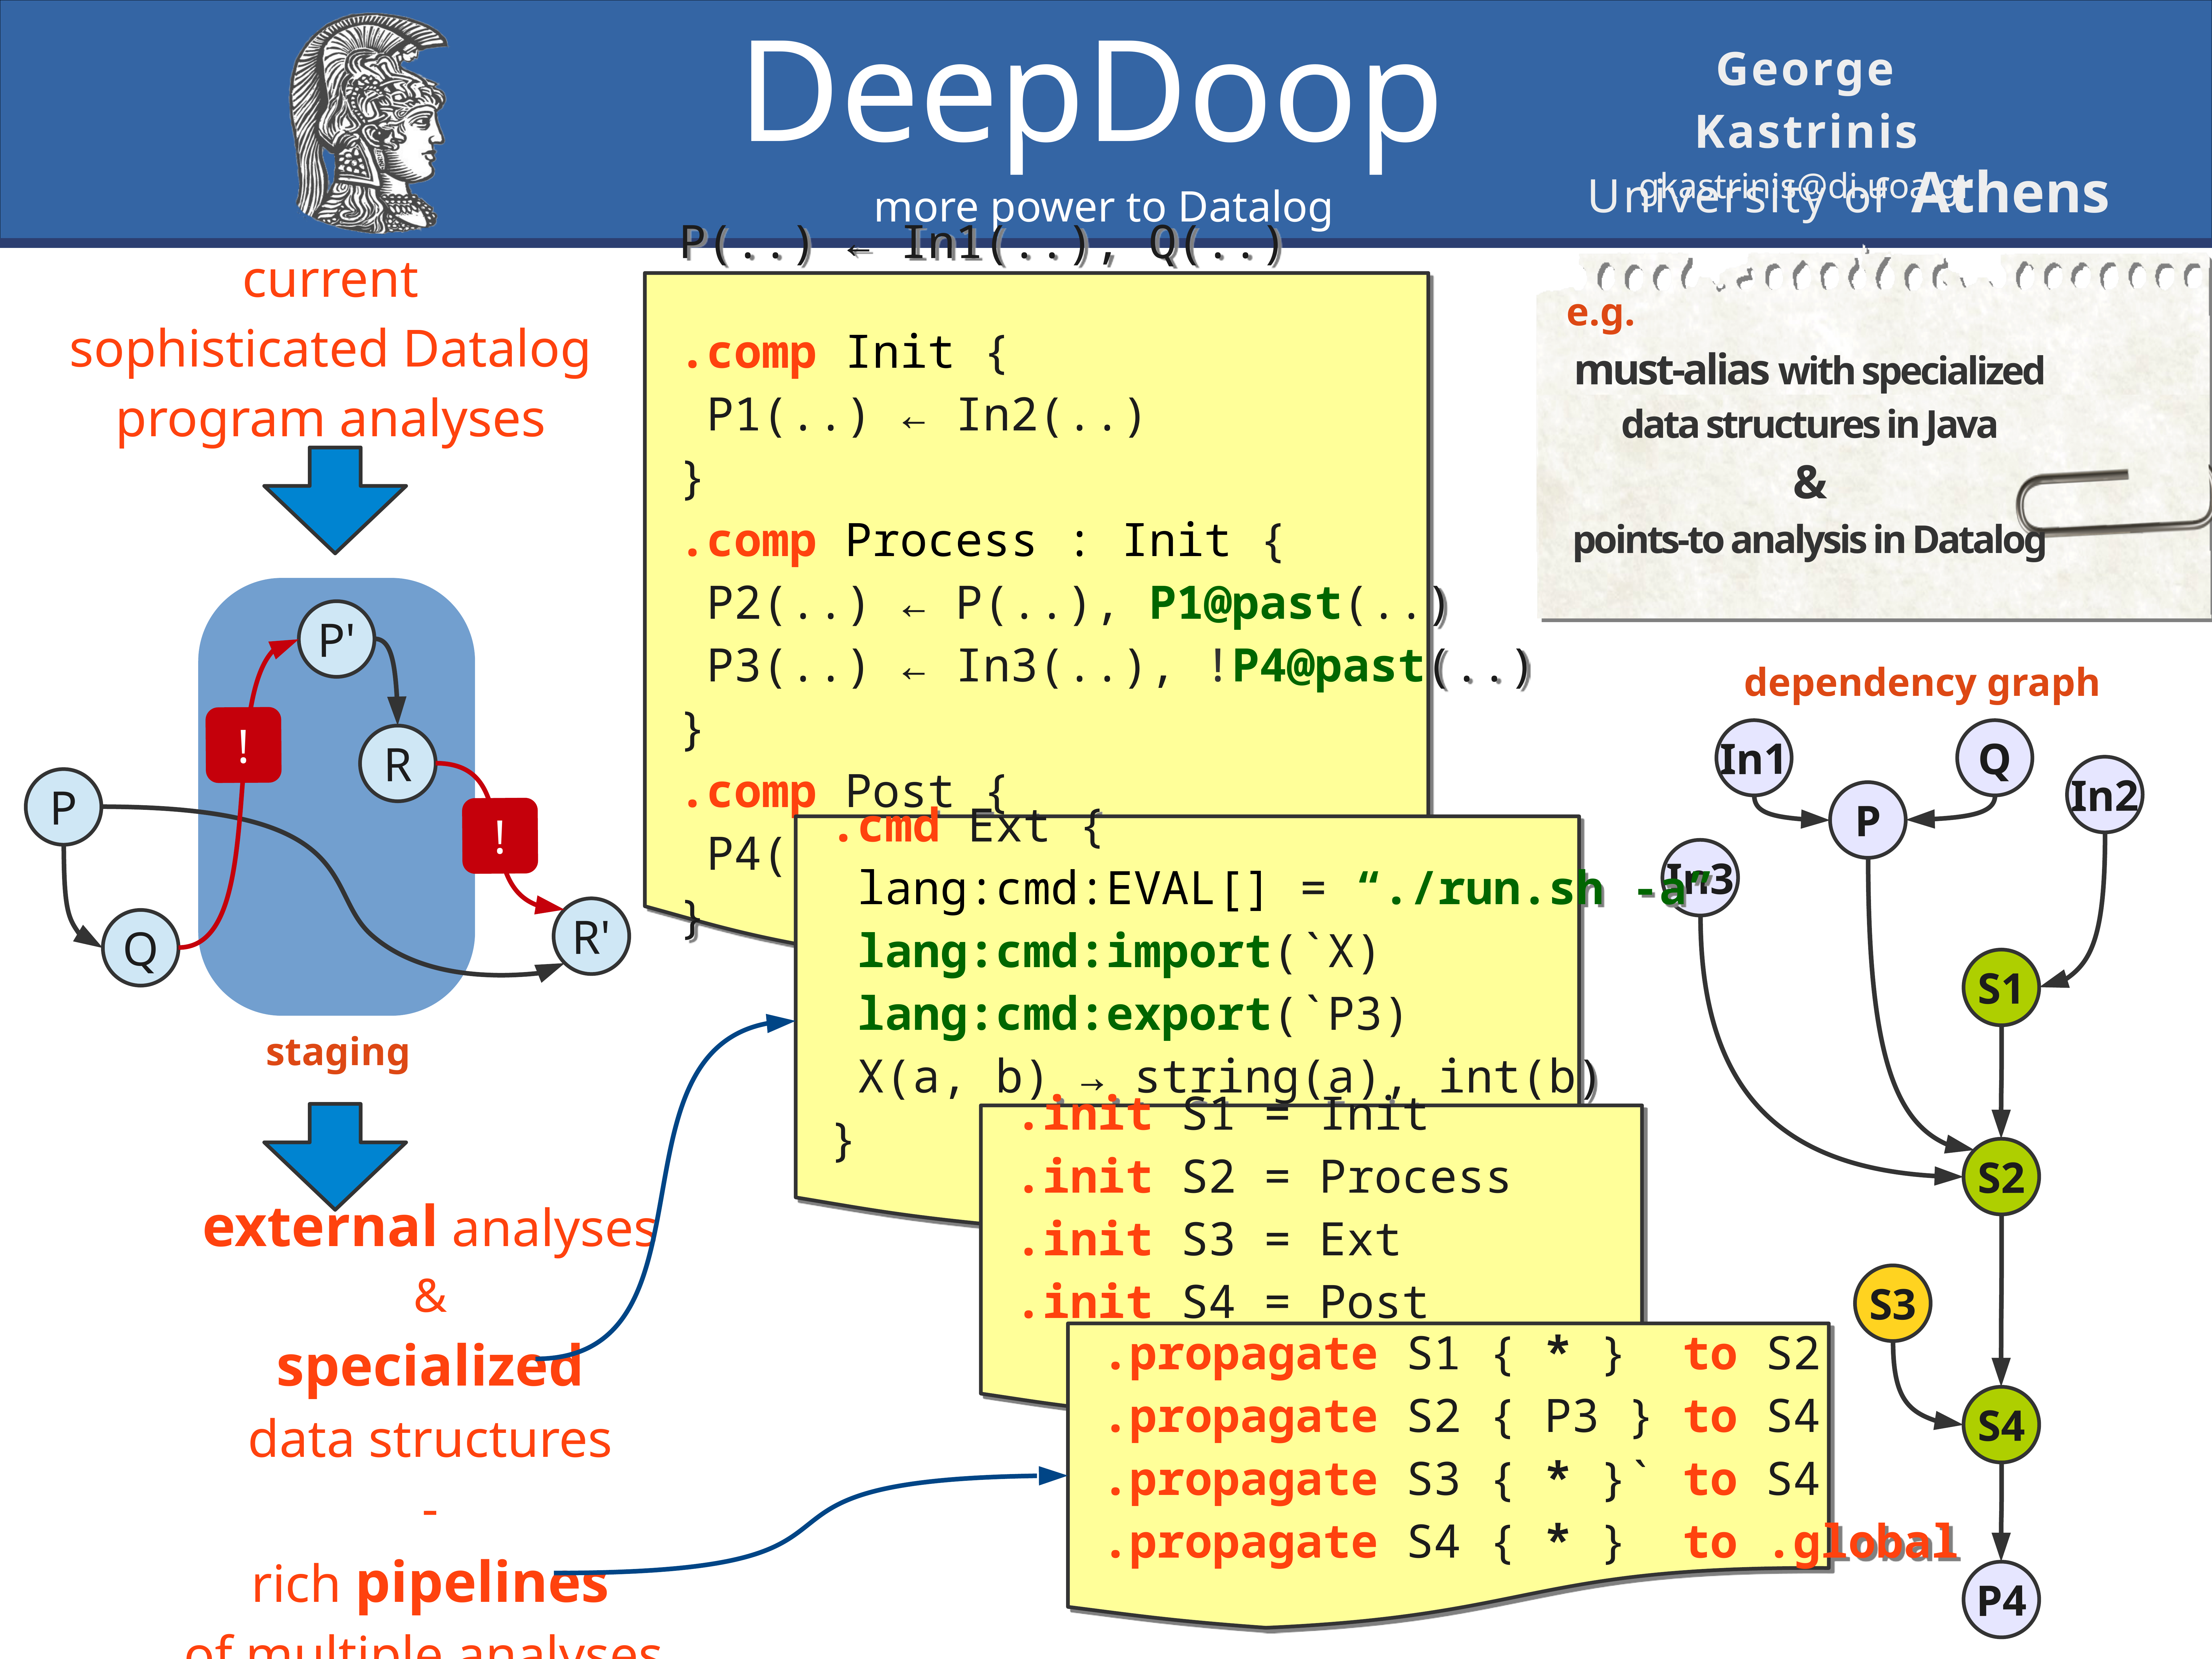

# DeepDoop
George Kastrinis
gkastrinis@di.uoa.gr
 University of Athens
more power to Datalog
 P(..) ← In1(..), Q(..)
 .comp Init {
 P1(..) ← In2(..)
 }
 .comp Process : Init {
 P2(..) ← P(..), P1@past(..)
 P3(..) ← In3(..), !P4@past(..)
 }
 .comp Post {
 P4(..) ← P2(..), X@past(..)
 }
current
sophisticated Datalog
program analyses
e.g.
must-alias with specialized
data structures in Java
&
points-to analysis in Datalog
P'
!
R
P
!
R'
Q
dependency graph
In1
Q
In2
P
In3
S1
S2
S3
S4
P4
 .cmd Ext {
 lang:cmd:EVAL[] = “./run.sh -a”
 lang:cmd:import(`X)
 lang:cmd:export(`P3)
 X(a, b) → string(a), int(b)
 }
staging
 .init S1 = Init
 .init S2 = Process
 .init S3 = Ext
 .init S4 = Post
external analyses
&
specialized
data structures
-
rich pipelines
of multiple analyses
 .propagate S1 { * } to S2
 .propagate S2 { P3 } to S4
 .propagate S3 { * }` to S4
 .propagate S4 { * } to .global